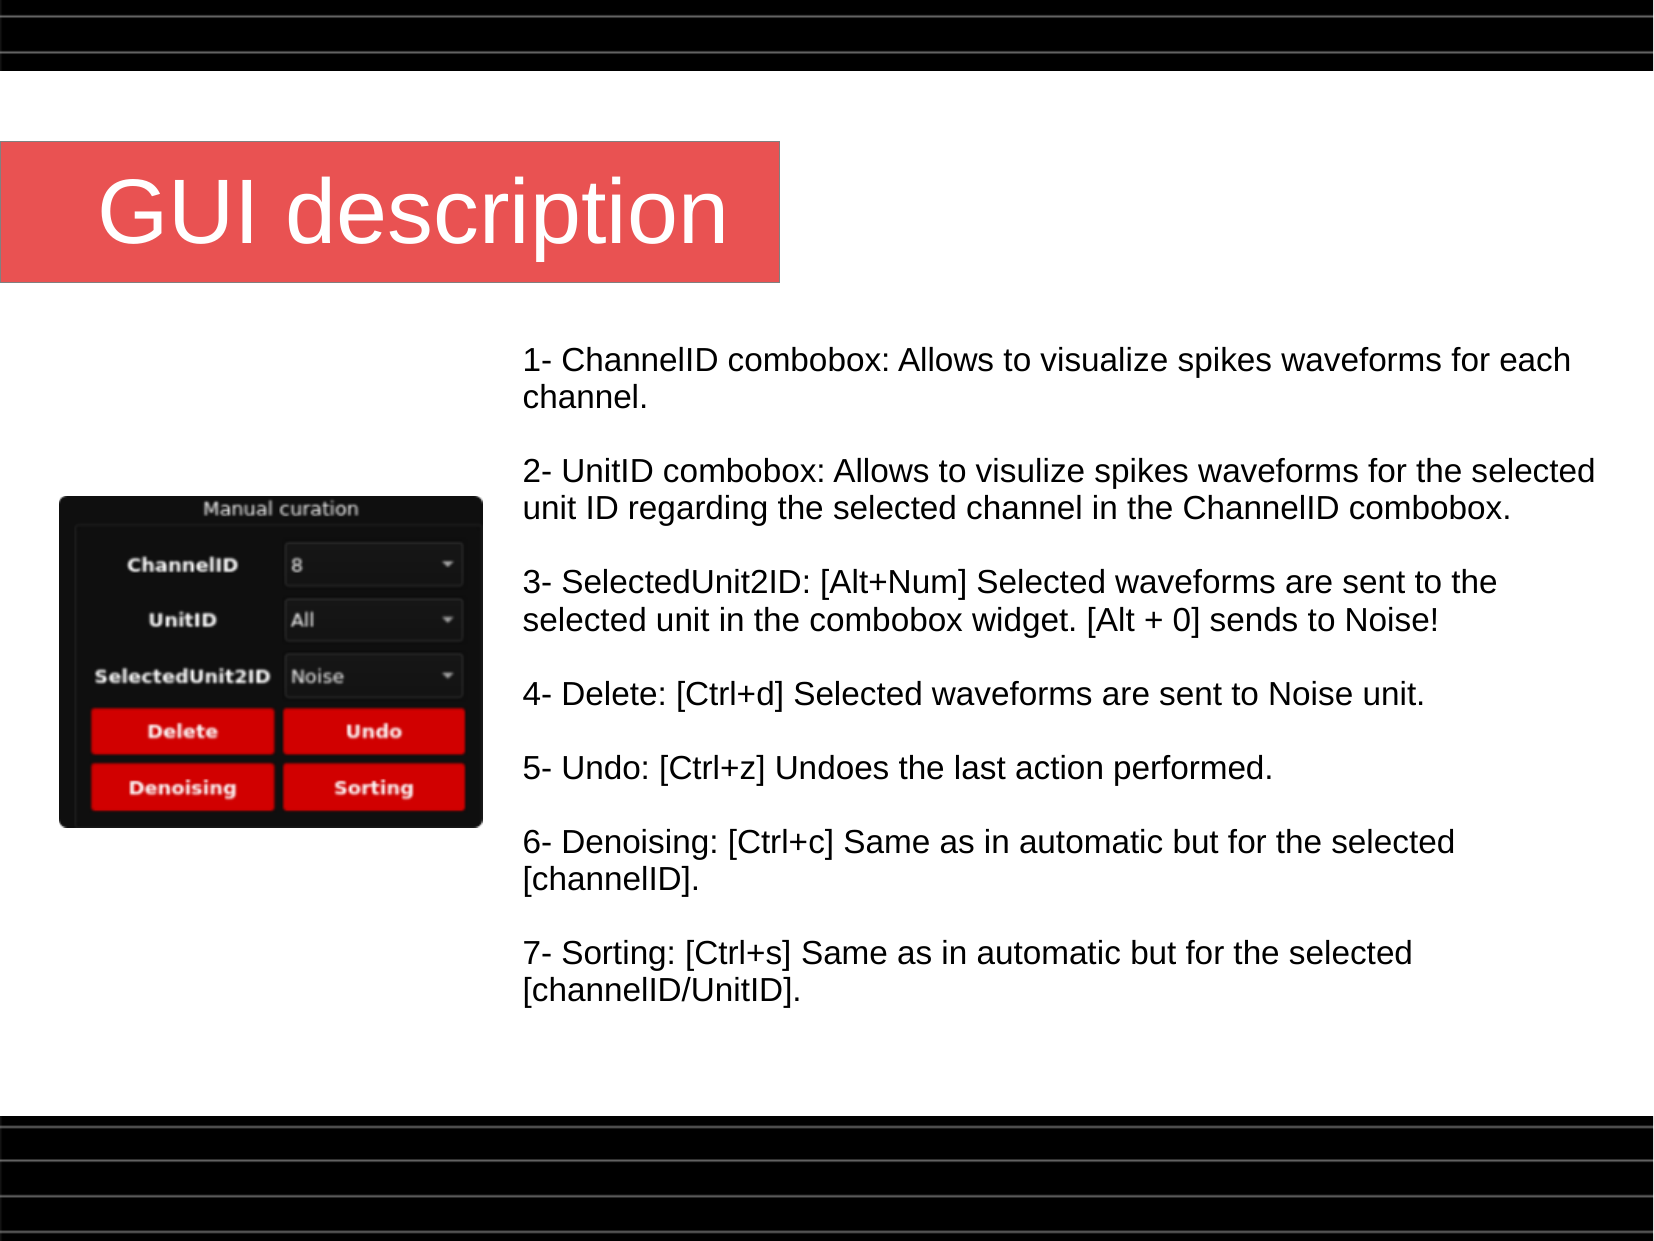

GUI description
1- ChannelID combobox: Allows to visualize spikes waveforms for each channel.
2- UnitID combobox: Allows to visulize spikes waveforms for the selected unit ID regarding the selected channel in the ChannelID combobox.
3- SelectedUnit2ID: [Alt+Num] Selected waveforms are sent to the selected unit in the combobox widget. [Alt + 0] sends to Noise!
4- Delete: [Ctrl+d] Selected waveforms are sent to Noise unit.
5- Undo: [Ctrl+z] Undoes the last action performed.
6- Denoising: [Ctrl+c] Same as in automatic but for the selected [channelID].
7- Sorting: [Ctrl+s] Same as in automatic but for the selected [channelID/UnitID].